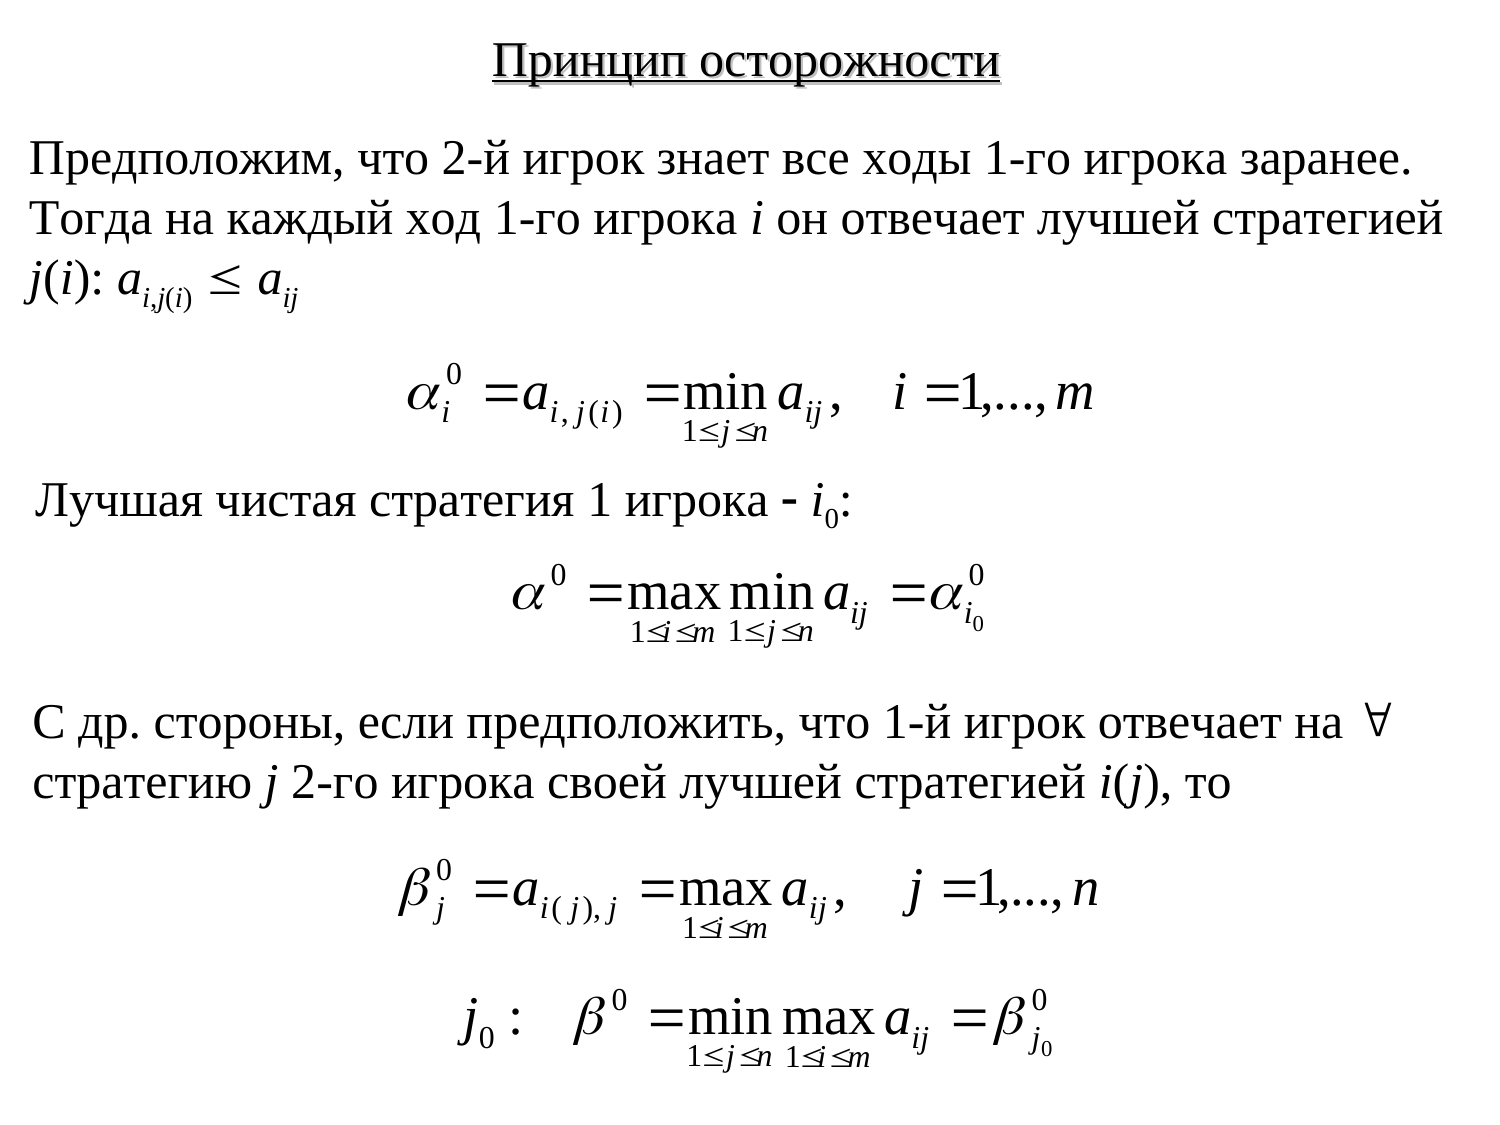

Принцип осторожности
Предположим, что 2-й игрок знает все ходы 1-го игрока заранее. Тогда на каждый ход 1-го игрока i он отвечает лучшей стратегией j(i): ai,j(i)  aij
Лучшая чистая стратегия 1 игрока  i0:
С др. стороны, если предположить, что 1-й игрок отвечает на  стратегию j 2-го игрока своей лучшей стратегией i(j), то